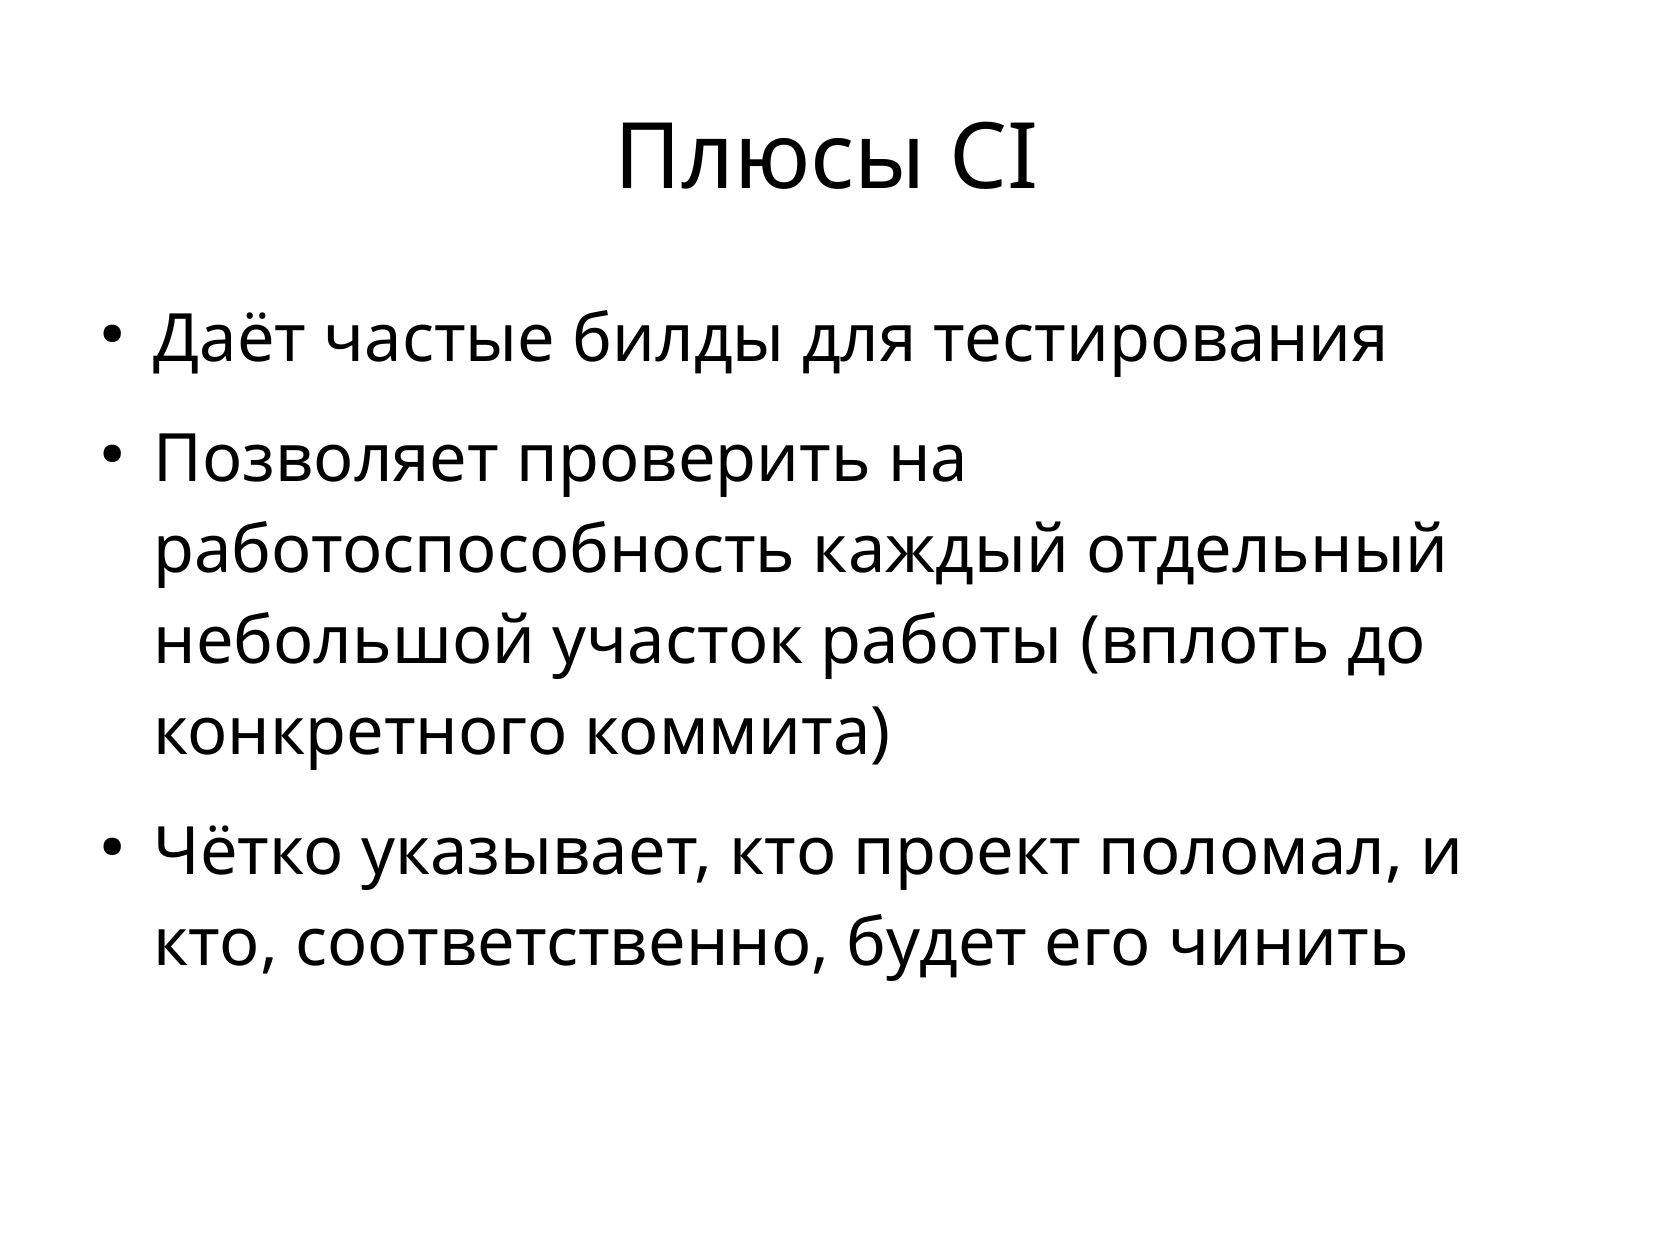

# Плюсы CI
Даёт частые билды для тестирования
Позволяет проверить на работоспособность каждый отдельный небольшой участок работы (вплоть до конкретного коммита)
Чётко указывает, кто проект поломал, и кто, соответственно, будет его чинить